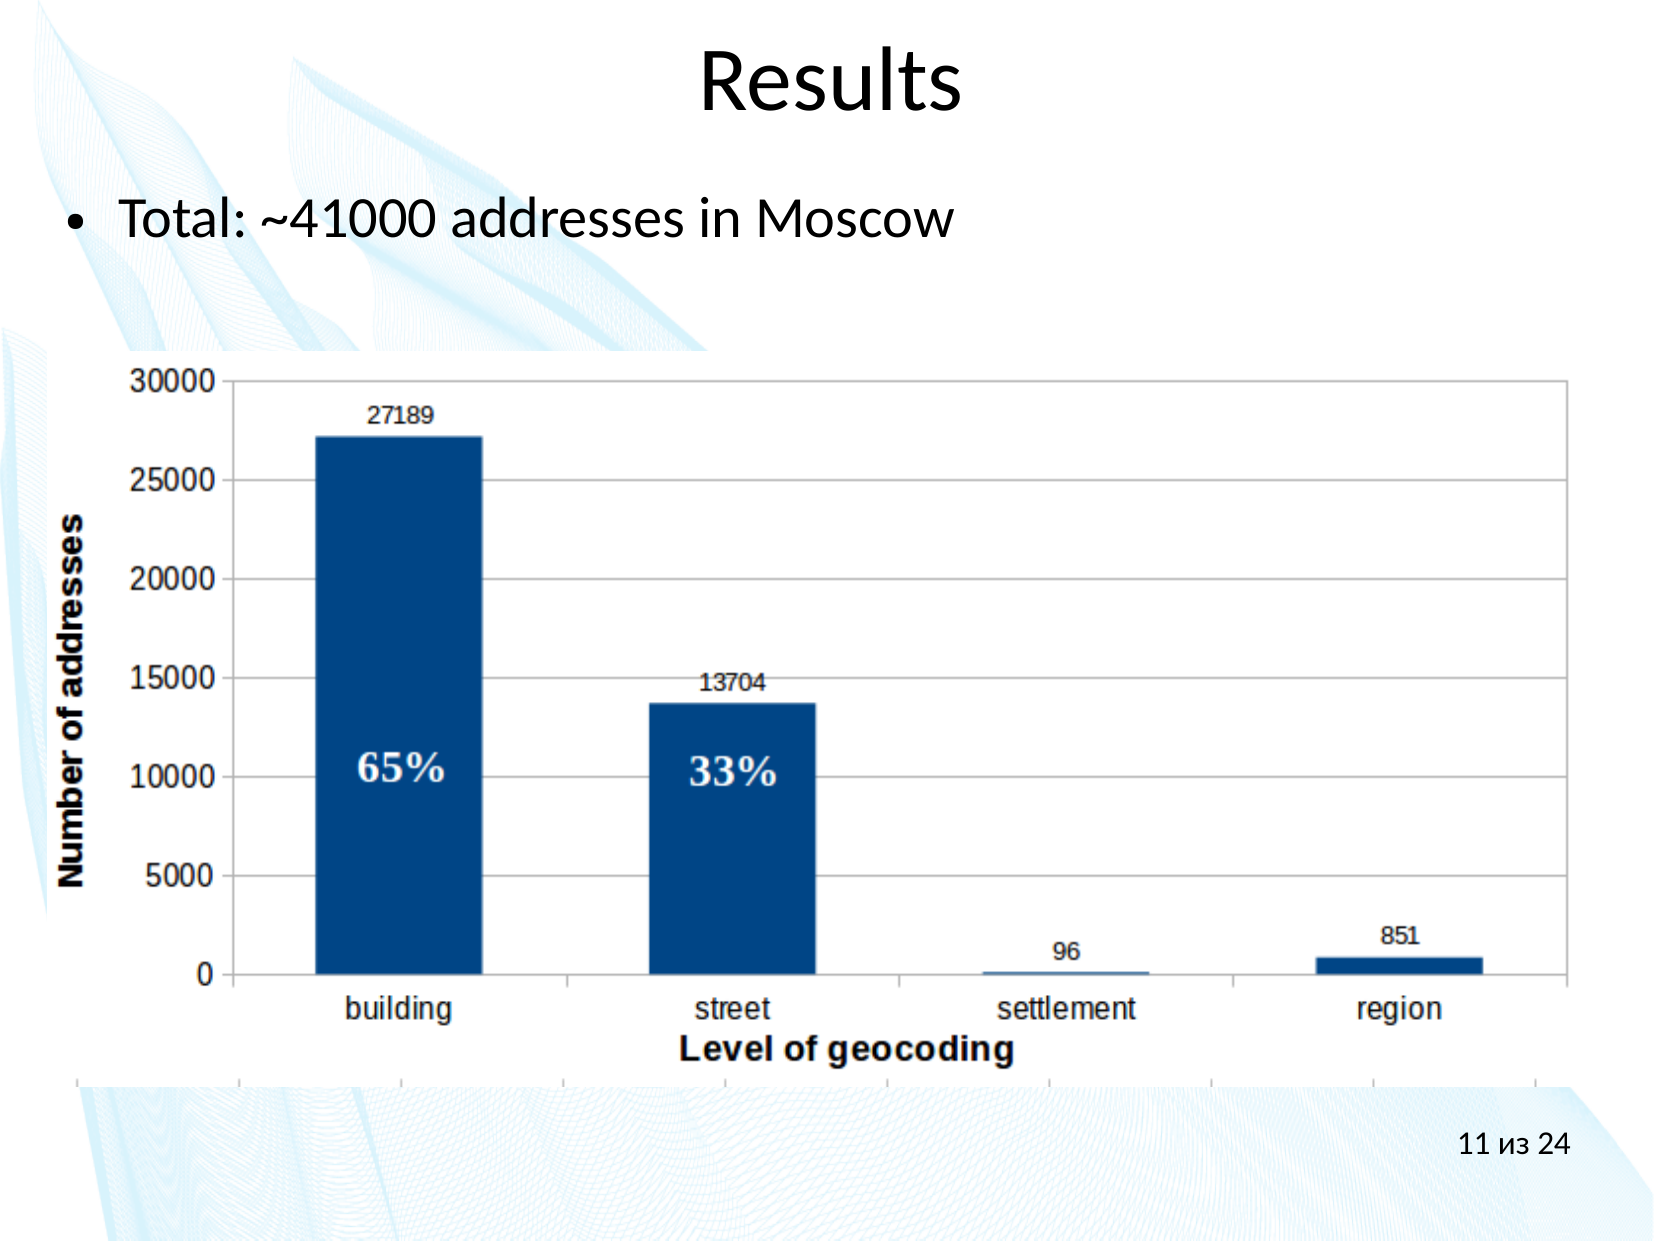

# Results
Total: ~41000 addresses in Moscow
11